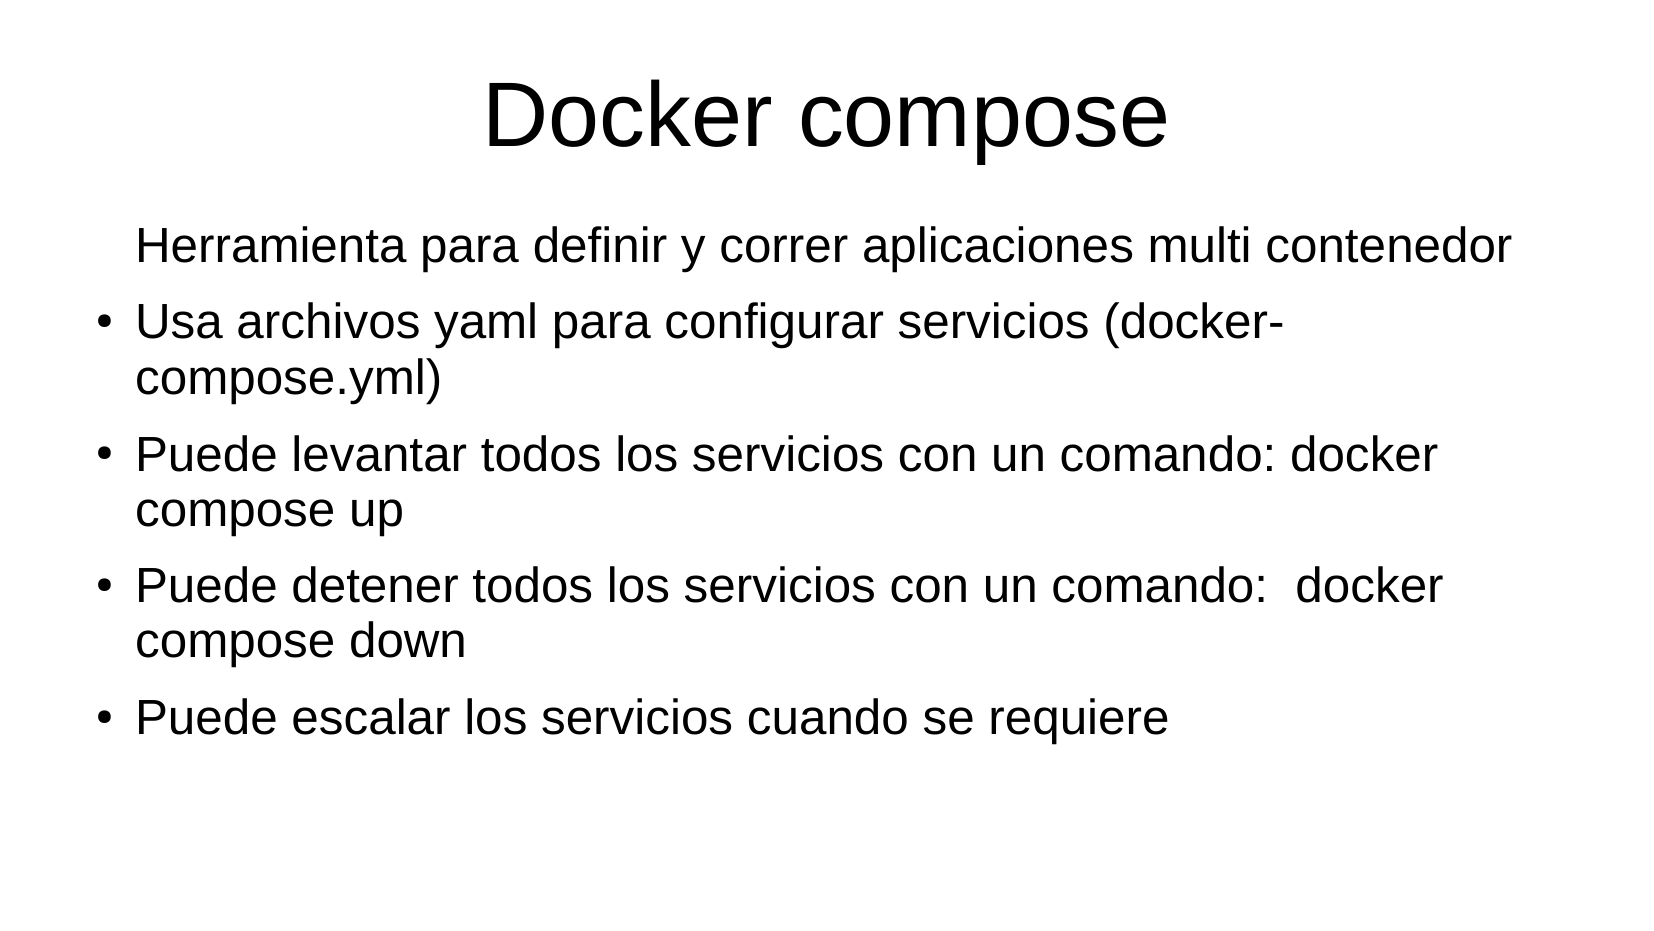

# Docker compose
Herramienta para definir y correr aplicaciones multi contenedor
Usa archivos yaml para configurar servicios (docker-compose.yml)
Puede levantar todos los servicios con un comando: docker compose up
Puede detener todos los servicios con un comando: docker compose down
Puede escalar los servicios cuando se requiere